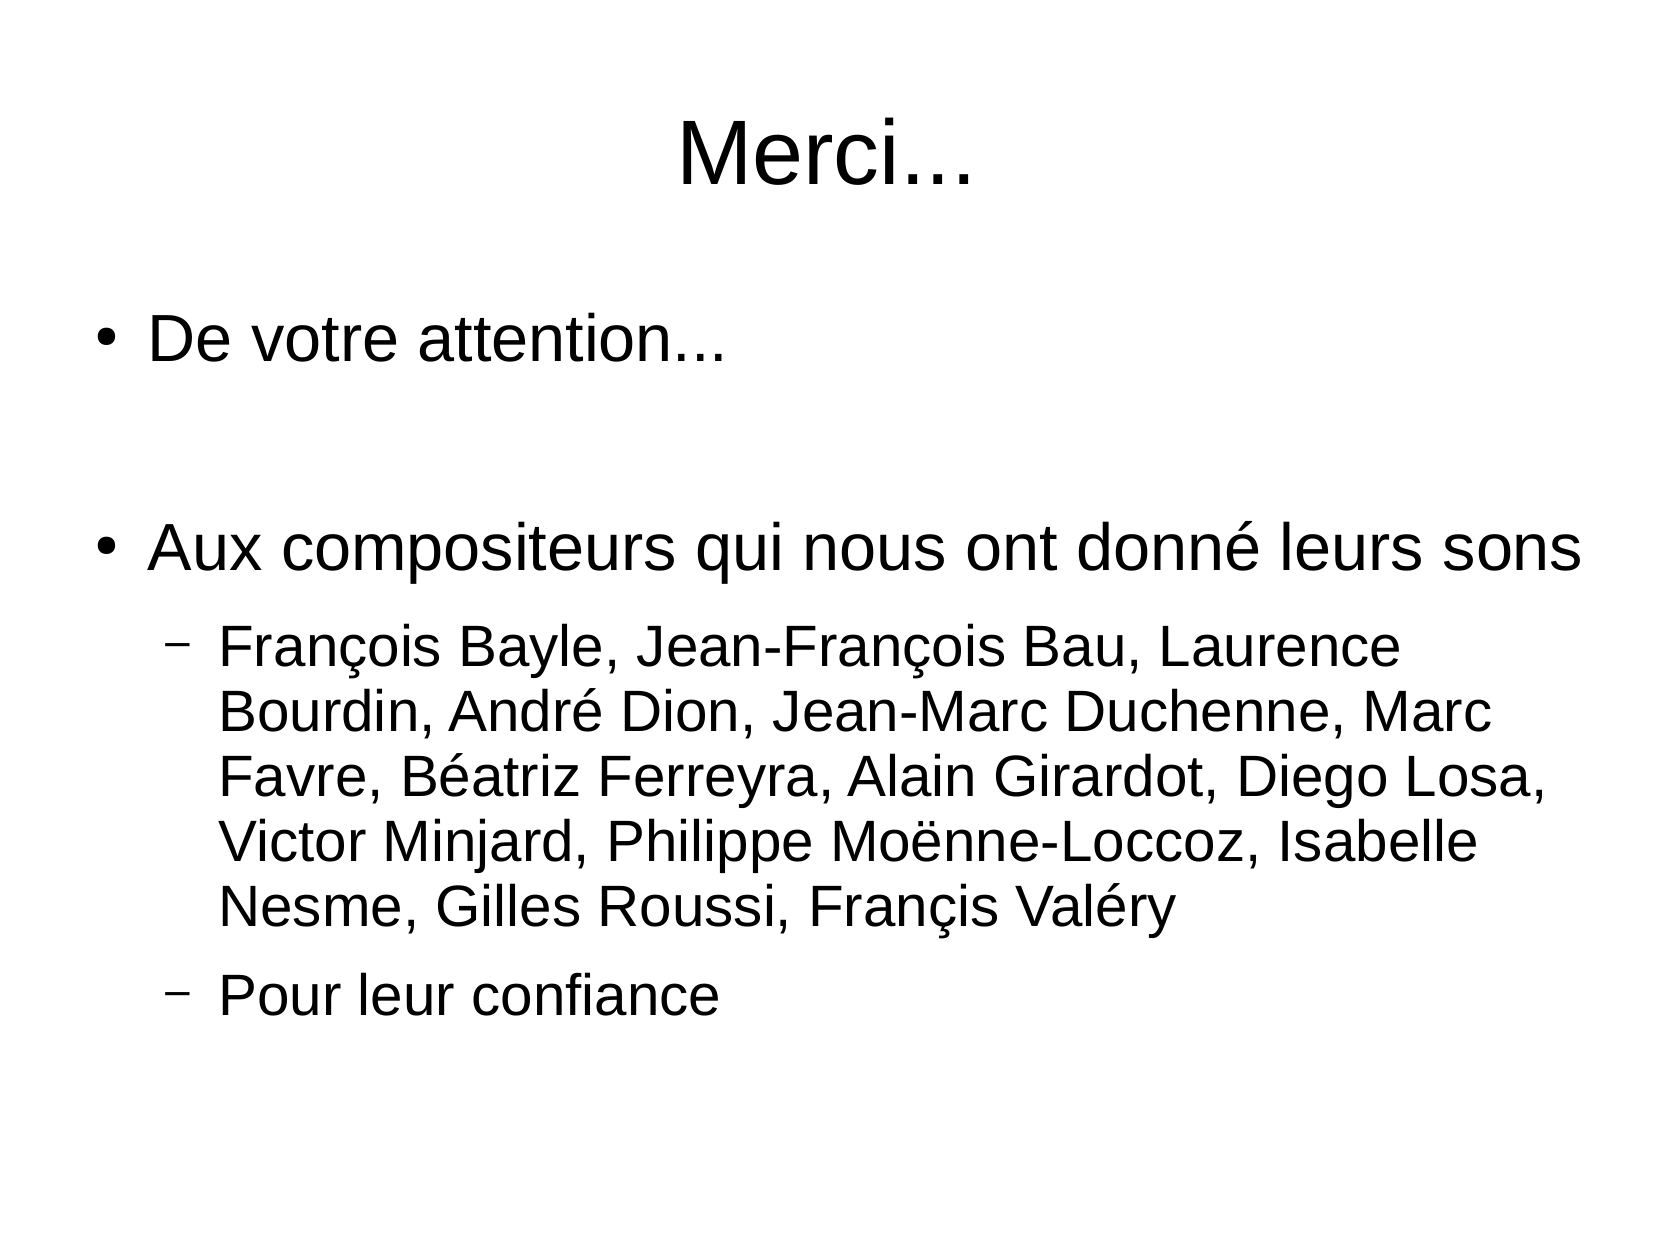

# Merci...
De votre attention...
Aux compositeurs qui nous ont donné leurs sons
François Bayle, Jean-François Bau, Laurence Bourdin, André Dion, Jean-Marc Duchenne, Marc Favre, Béatriz Ferreyra, Alain Girardot, Diego Losa, Victor Minjard, Philippe Moënne-Loccoz, Isabelle Nesme, Gilles Roussi, Françis Valéry
Pour leur confiance